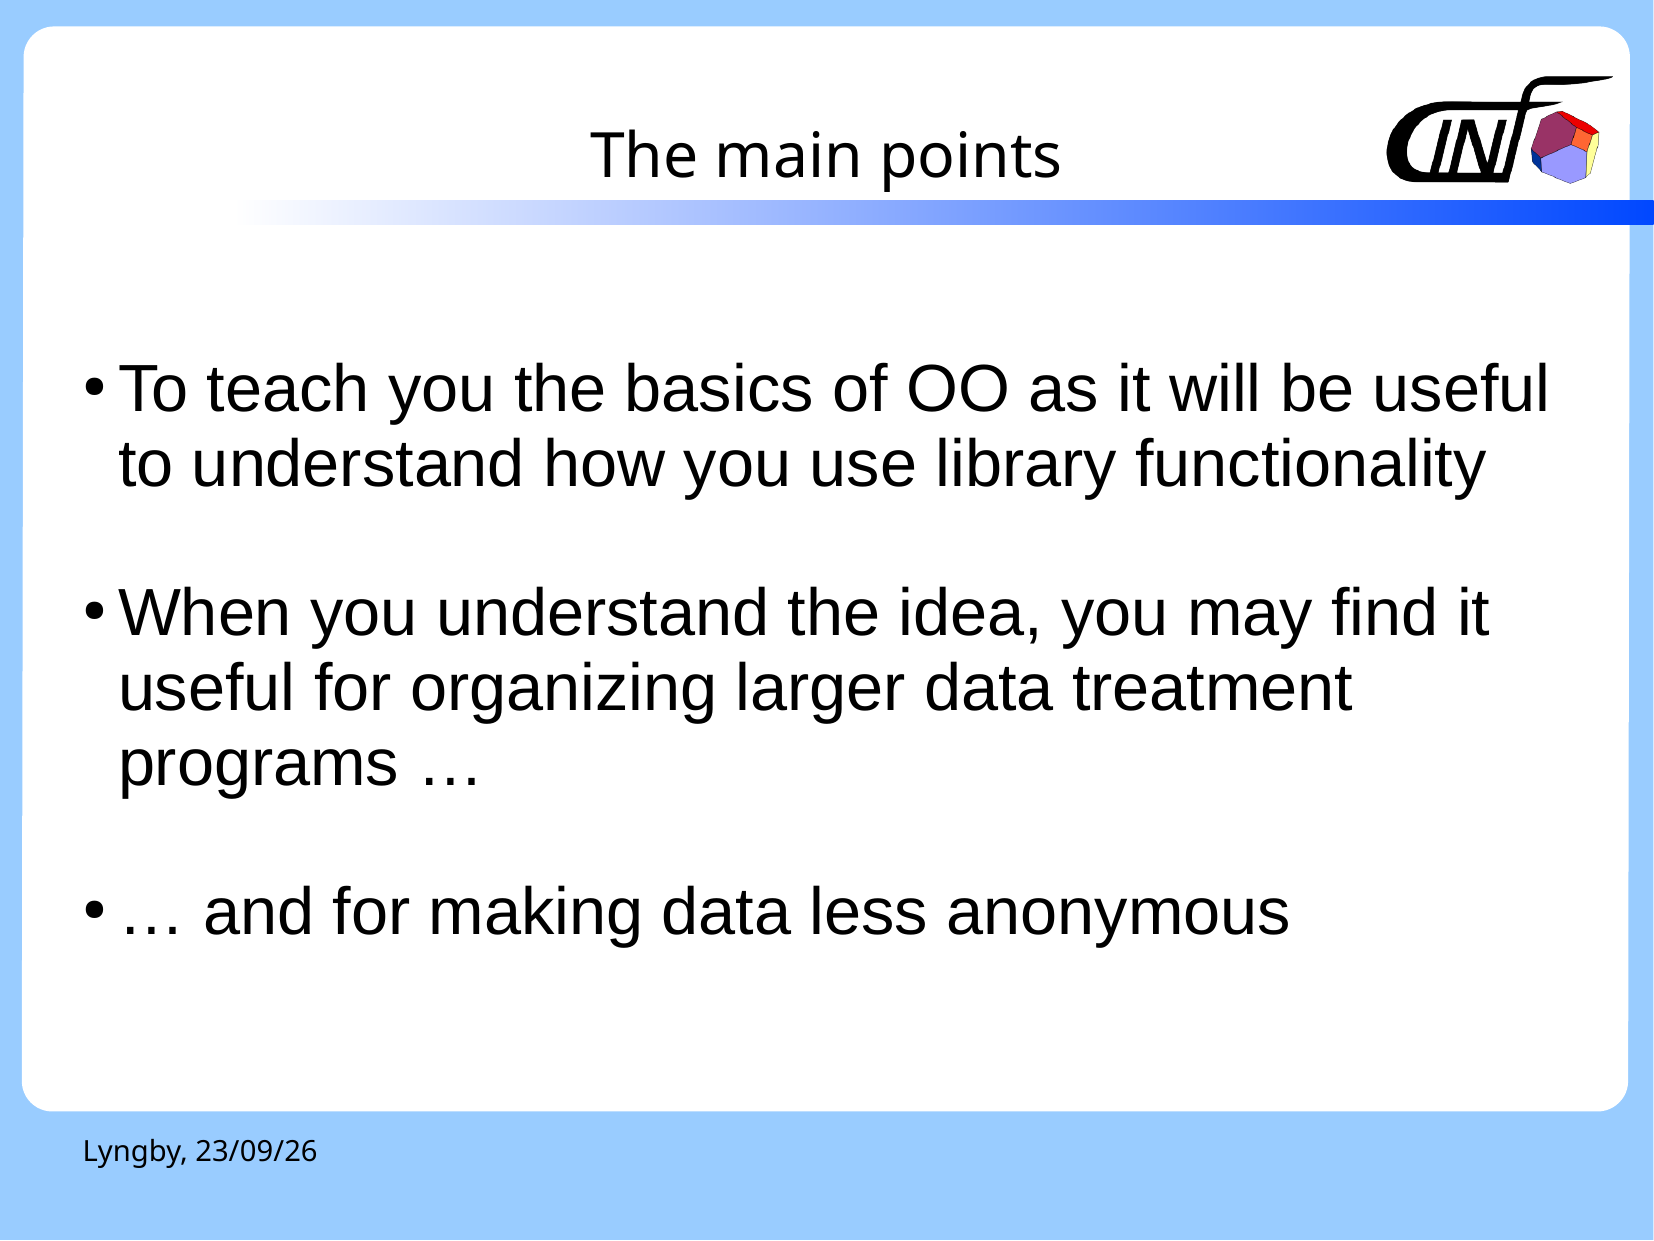

# The main points
To teach you the basics of OO as it will be useful to understand how you use library functionality
When you understand the idea, you may find it useful for organizing larger data treatment programs …
… and for making data less anonymous